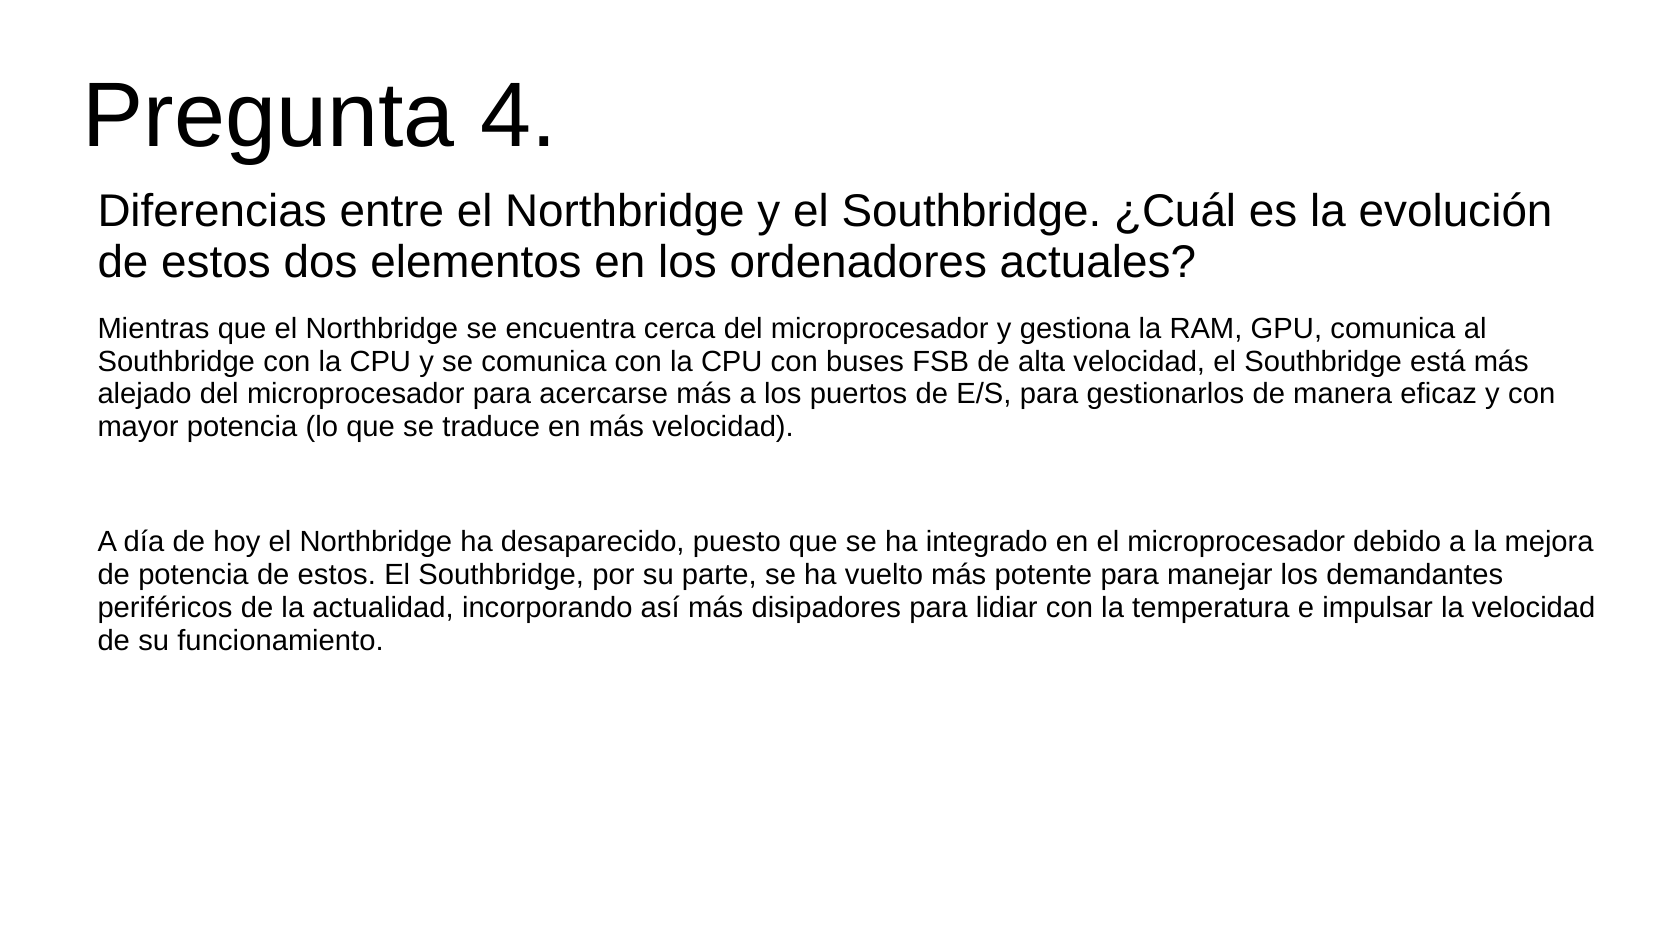

# Pregunta 4.
Diferencias entre el Northbridge y el Southbridge. ¿Cuál es la evolución de estos dos elementos en los ordenadores actuales?
Mientras que el Northbridge se encuentra cerca del microprocesador y gestiona la RAM, GPU, comunica al Southbridge con la CPU y se comunica con la CPU con buses FSB de alta velocidad, el Southbridge está más alejado del microprocesador para acercarse más a los puertos de E/S, para gestionarlos de manera eficaz y con mayor potencia (lo que se traduce en más velocidad).
A día de hoy el Northbridge ha desaparecido, puesto que se ha integrado en el microprocesador debido a la mejora de potencia de estos. El Southbridge, por su parte, se ha vuelto más potente para manejar los demandantes periféricos de la actualidad, incorporando así más disipadores para lidiar con la temperatura e impulsar la velocidad de su funcionamiento.